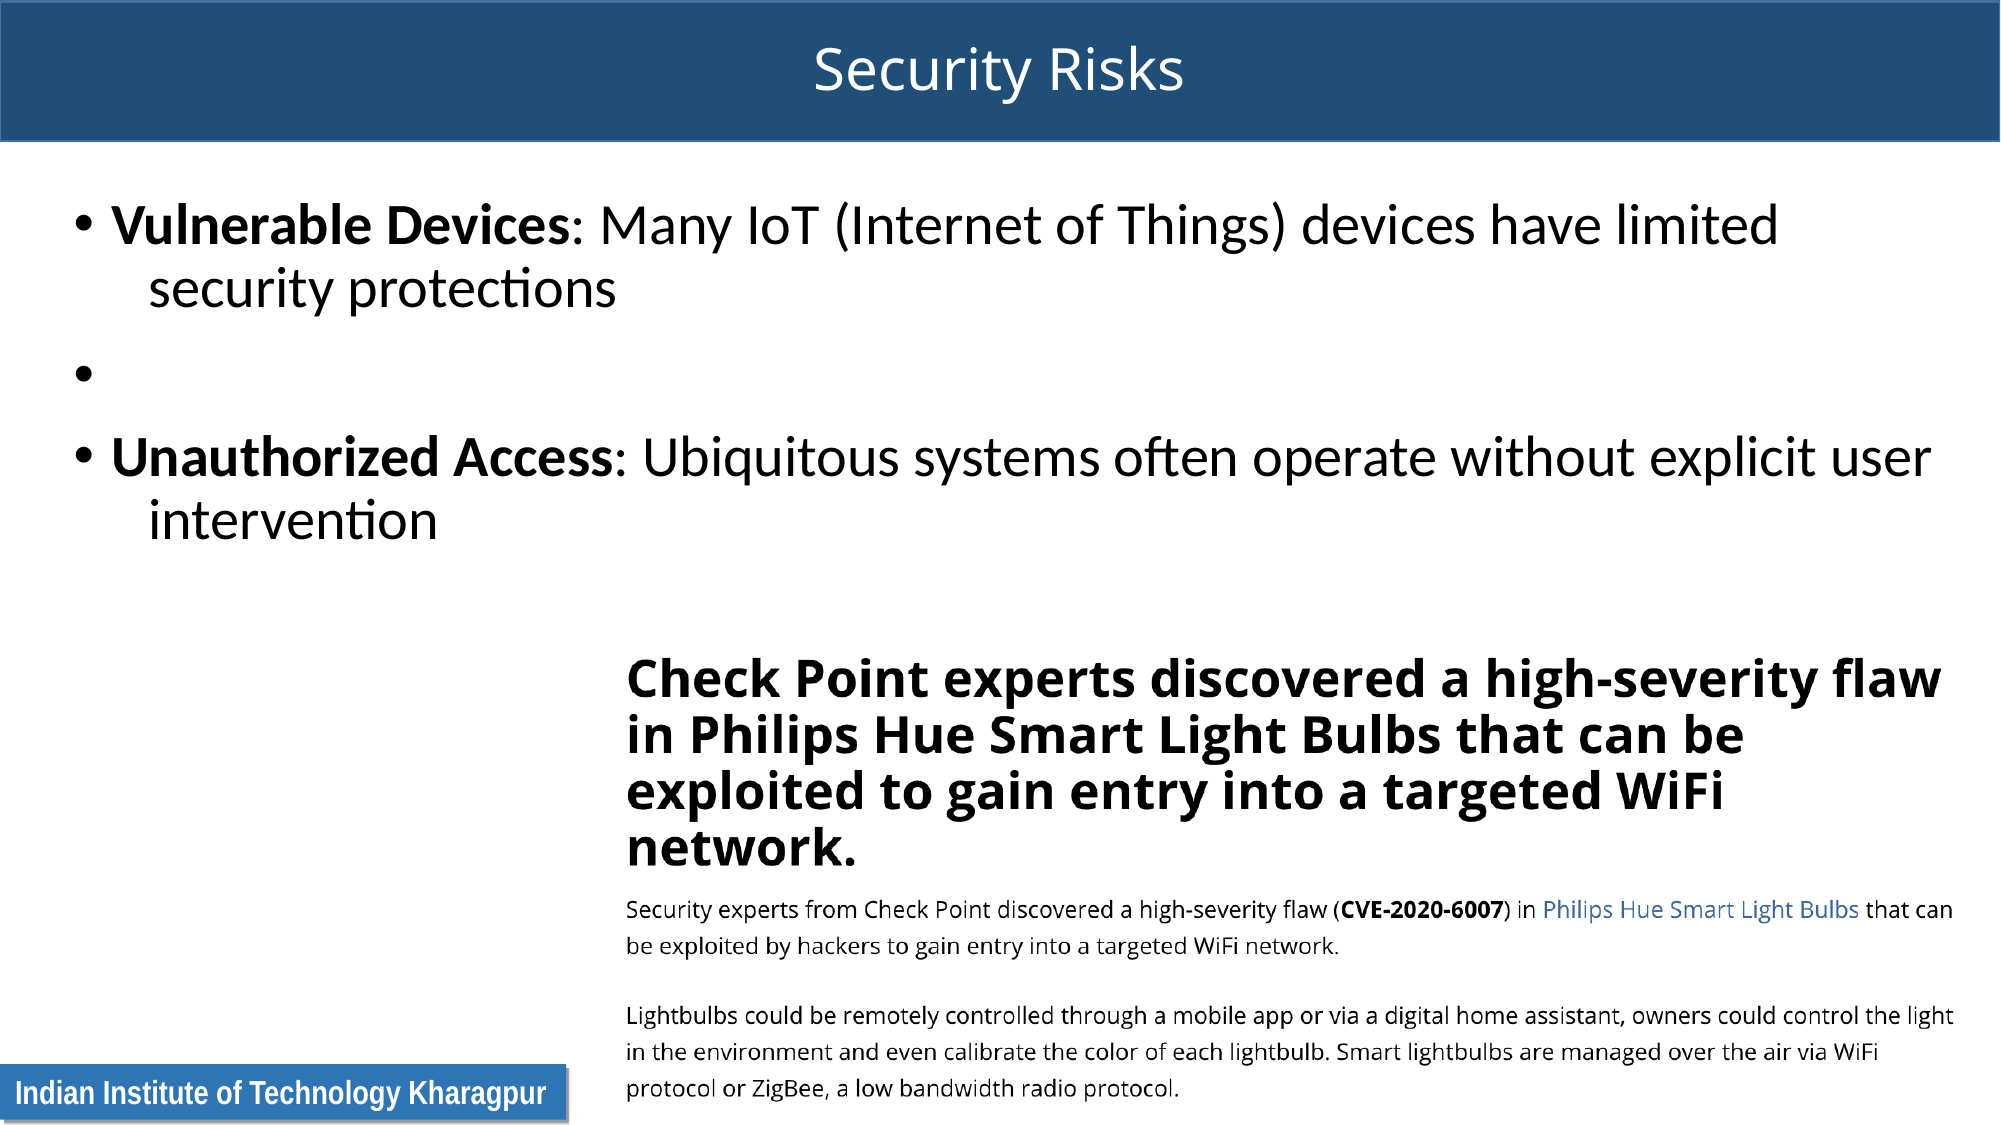

Security Risks
# Vulnerable Devices: Many IoT (Internet of Things) devices have limited security protections
Unauthorized Access: Ubiquitous systems often operate without explicit user intervention